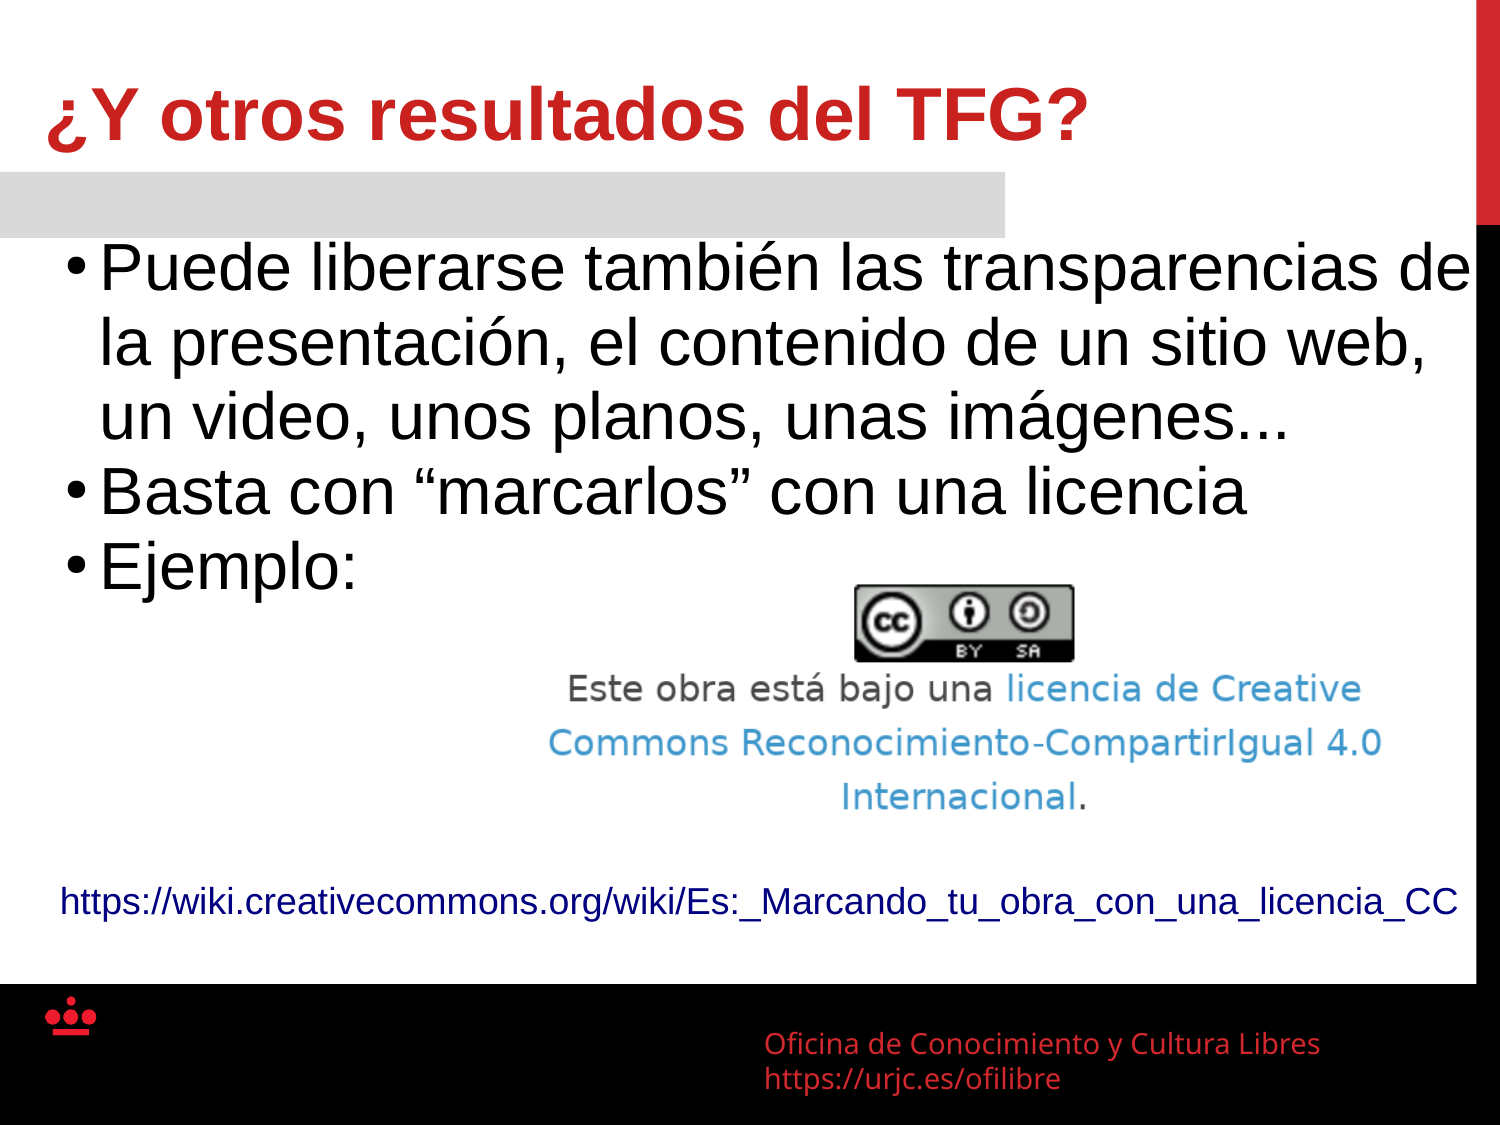

#
¿Y otros resultados del TFG?
Puede liberarse también las transparencias de la presentación, el contenido de un sitio web, un video, unos planos, unas imágenes...
Basta con “marcarlos” con una licencia
Ejemplo:
https://wiki.creativecommons.org/wiki/Es:_Marcando_tu_obra_con_una_licencia_CC
Oficina de Conocimiento y Cultura Libres
https://urjc.es/ofilibre